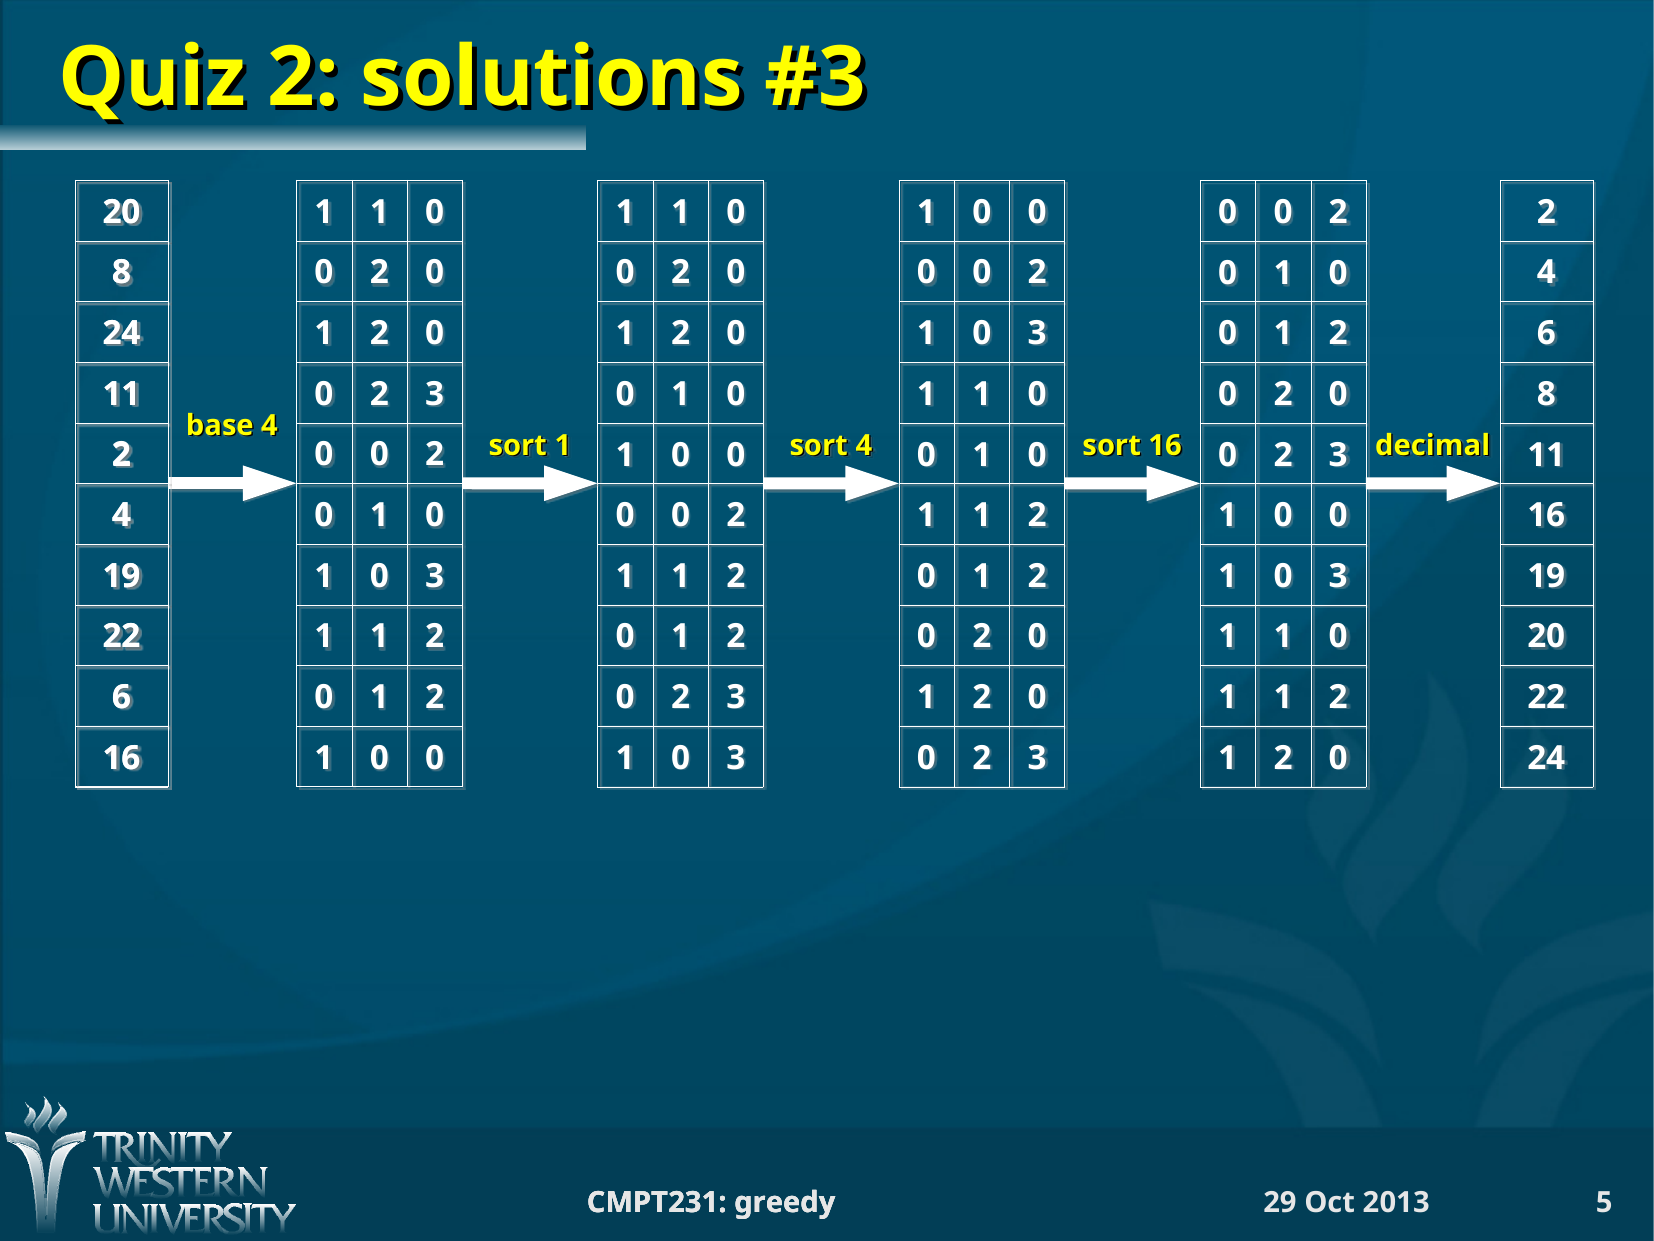

# Quiz 2: solutions #3
| 20 |
| --- |
| 8 |
| 24 |
| 11 |
| 2 |
| 4 |
| 19 |
| 22 |
| 6 |
| 16 |
| 1 | 1 | 0 |
| --- | --- | --- |
| 0 | 2 | 0 |
| 1 | 2 | 0 |
| 0 | 2 | 3 |
| 0 | 0 | 2 |
| 0 | 1 | 0 |
| 1 | 0 | 3 |
| 1 | 1 | 2 |
| 0 | 1 | 2 |
| 1 | 0 | 0 |
| 20 |
| --- |
| 8 |
| 24 |
| 11 |
| 2 |
| 4 |
| 19 |
| 22 |
| 6 |
| 16 |
| 1 | 1 | 0 |
| --- | --- | --- |
| 0 | 2 | 0 |
| 1 | 2 | 0 |
| 0 | 1 | 0 |
| 1 | 0 | 0 |
| 0 | 0 | 2 |
| 1 | 1 | 2 |
| 0 | 1 | 2 |
| 0 | 2 | 3 |
| 1 | 0 | 3 |
| 2 |
| --- |
| 4 |
| 6 |
| 8 |
| 11 |
| 16 |
| 19 |
| 20 |
| 22 |
| 24 |
| 1 | 0 | 0 |
| --- | --- | --- |
| 0 | 0 | 2 |
| 1 | 0 | 3 |
| 1 | 1 | 0 |
| 0 | 1 | 0 |
| 1 | 1 | 2 |
| 0 | 1 | 2 |
| 0 | 2 | 0 |
| 1 | 2 | 0 |
| 0 | 2 | 3 |
| 0 | 0 | 2 |
| --- | --- | --- |
| 0 | 1 | 0 |
| 0 | 1 | 2 |
| 0 | 2 | 0 |
| 0 | 2 | 3 |
| 1 | 0 | 0 |
| 1 | 0 | 3 |
| 1 | 1 | 0 |
| 1 | 1 | 2 |
| 1 | 2 | 0 |
CMPT231: greedy
29 Oct 2013
5